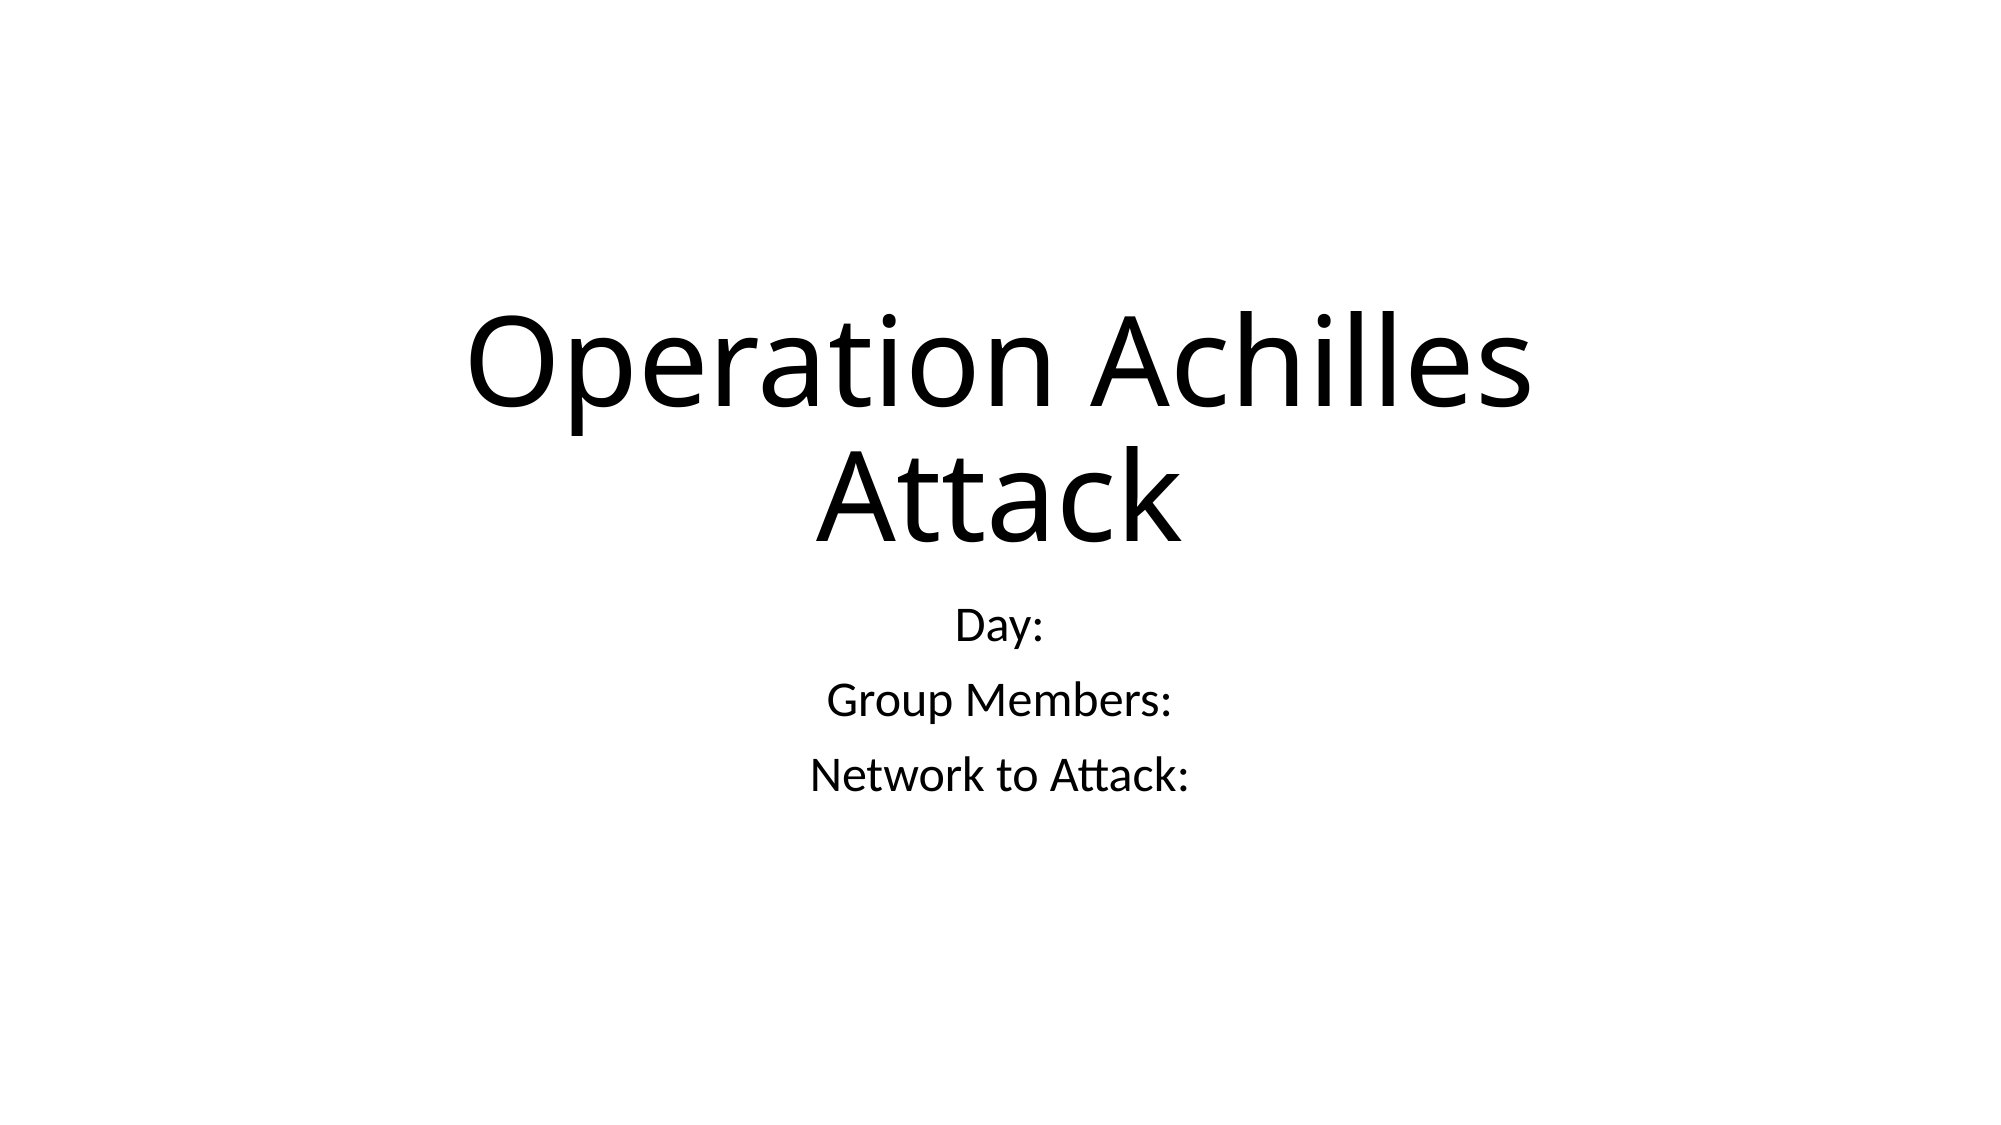

# Operation Achilles Attack
Day:
Group Members:
Network to Attack: